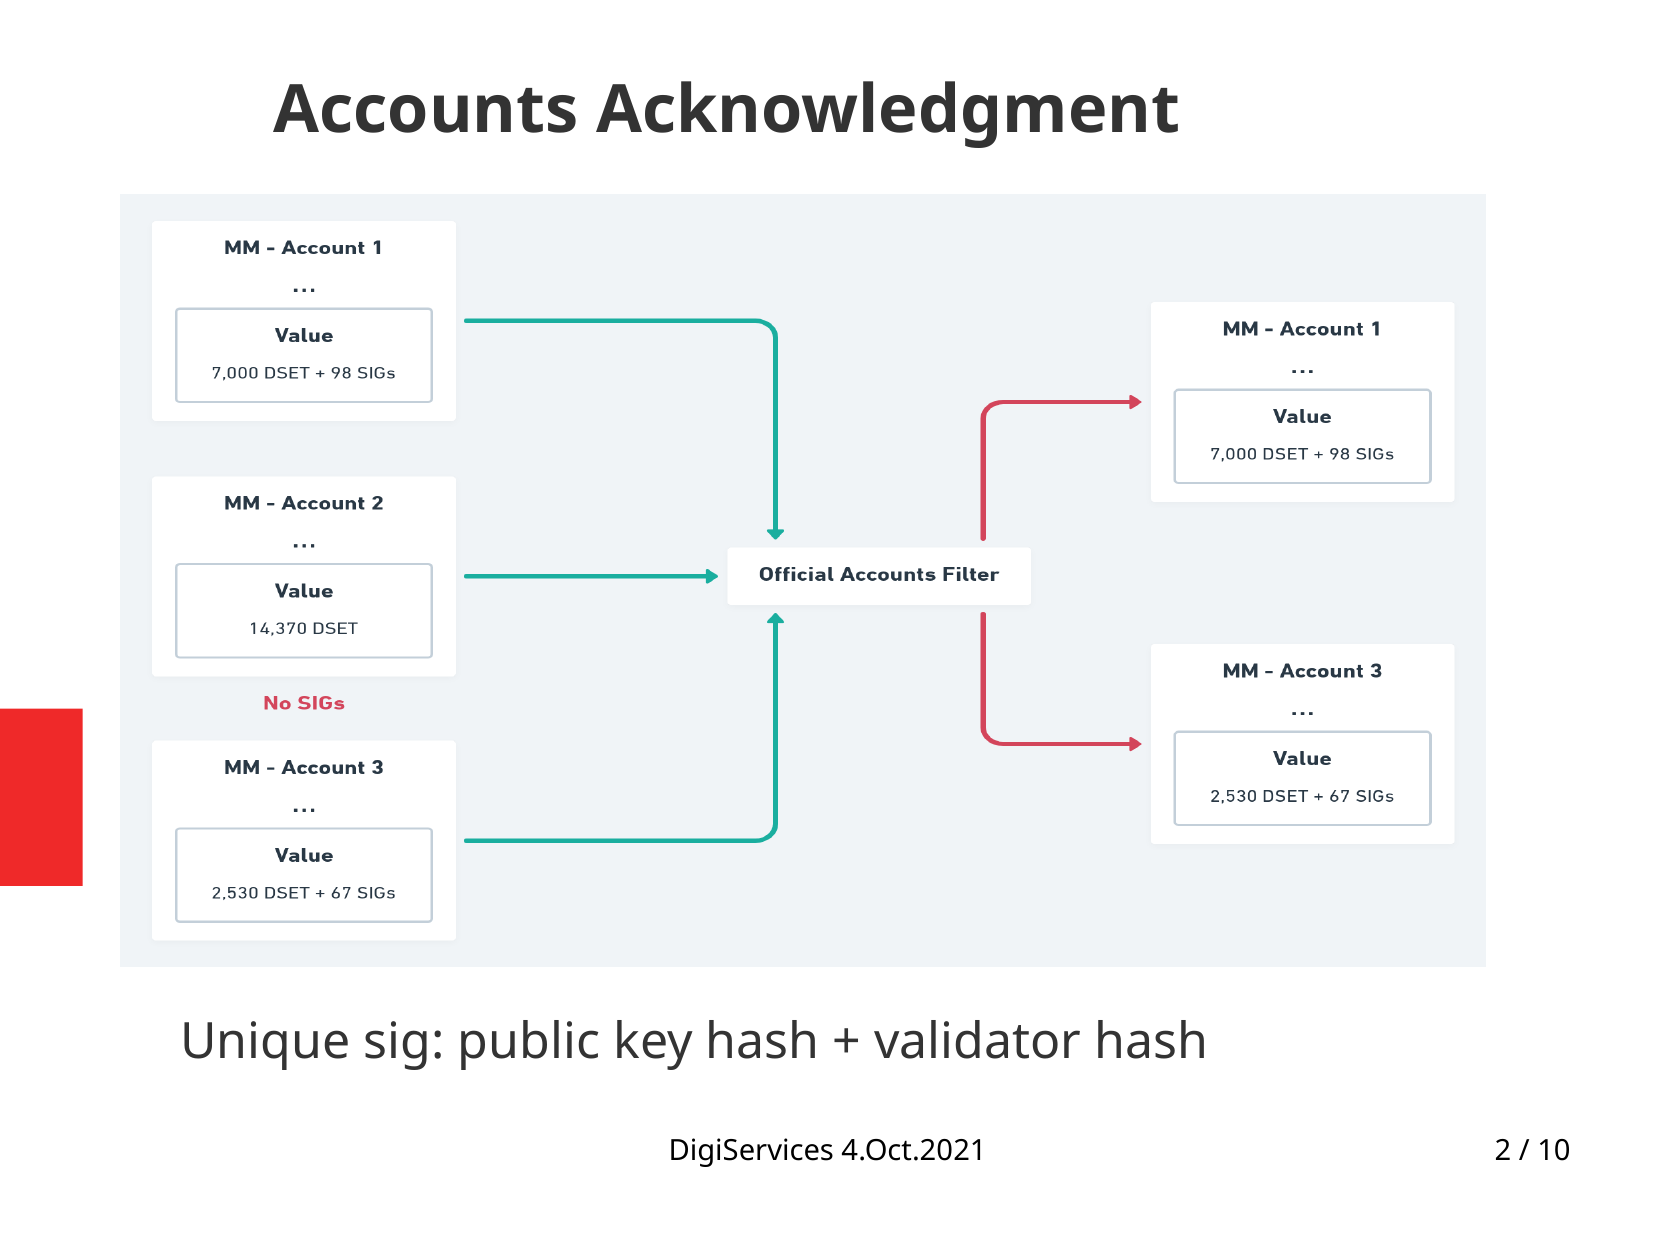

Accounts Acknowledgment
# Unique sig: public key hash + validator hash
DigiServices 4.Oct.2021
2